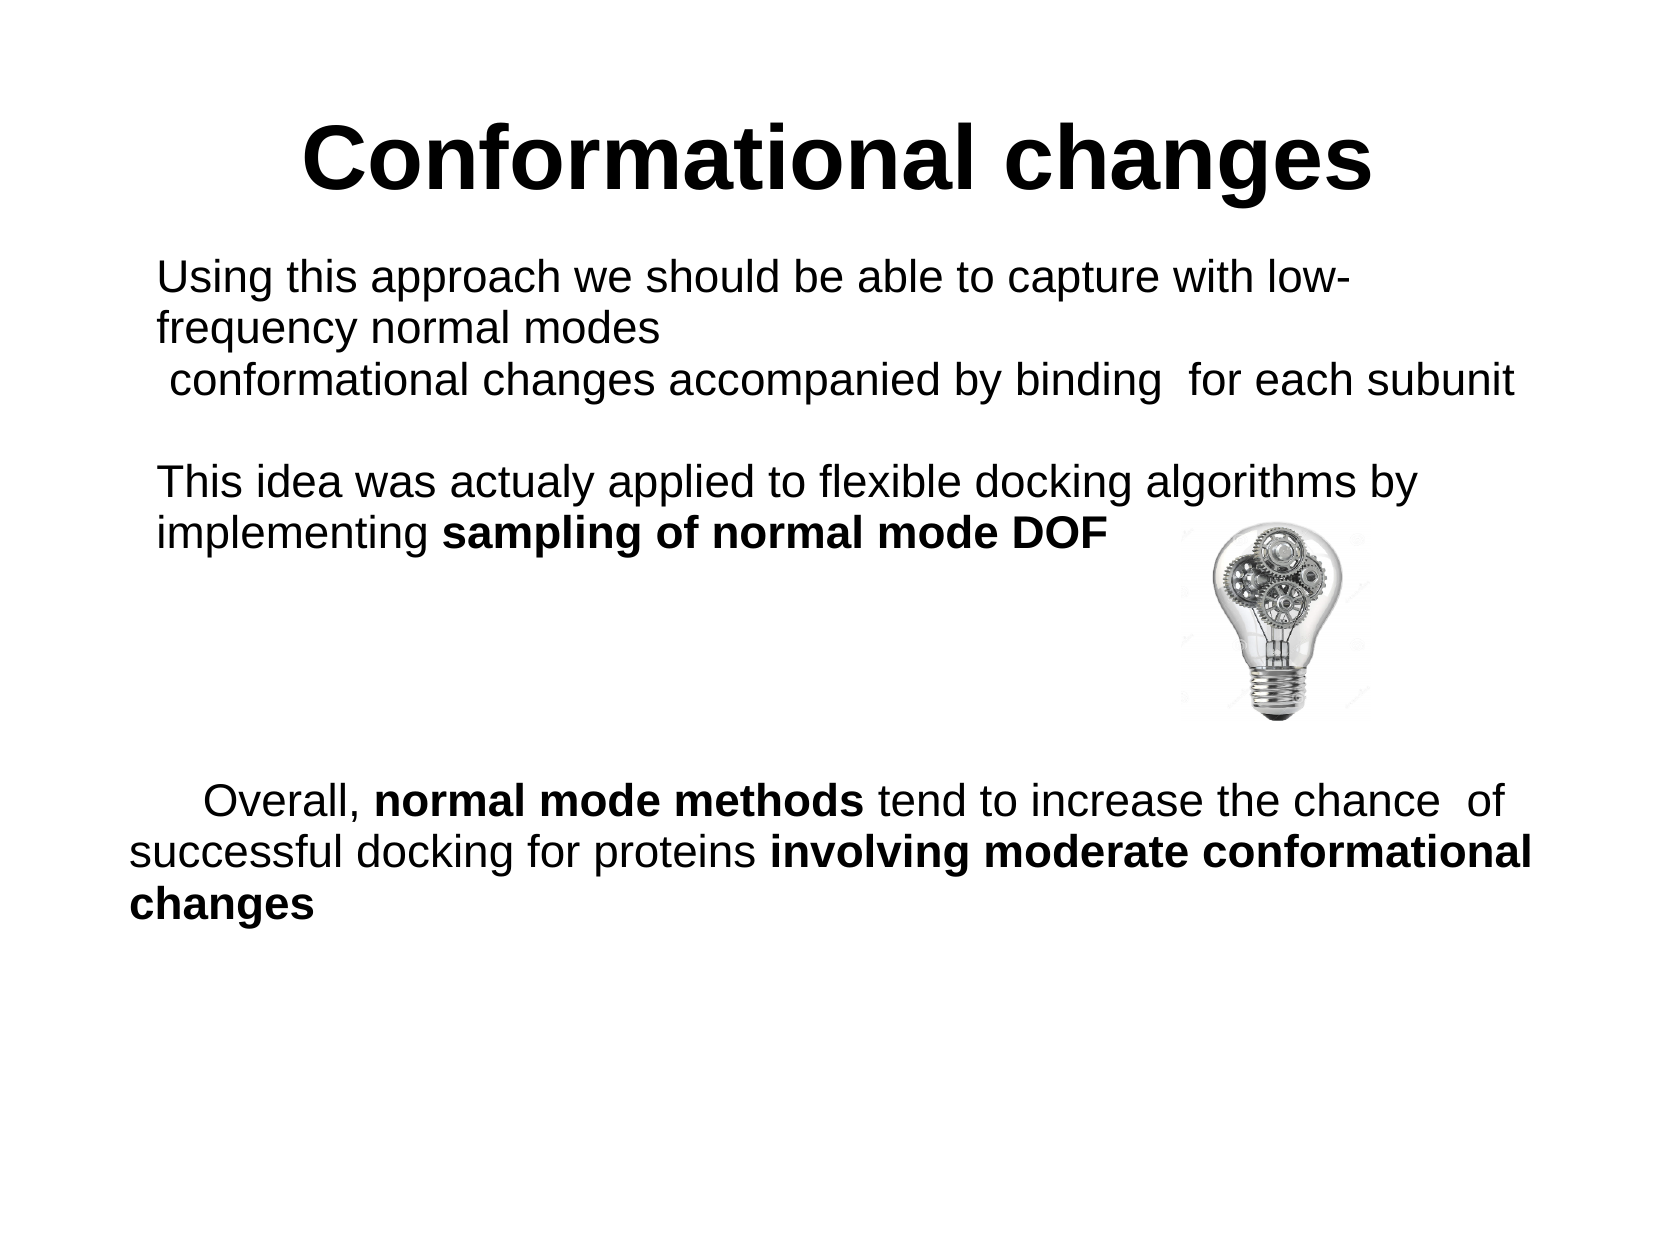

Conformational changes
Using this approach we should be able to capture with low-frequency normal modes
 conformational changes accompanied by binding for each subunit
This idea was actualy applied to flexible docking algorithms by implementing sampling of normal mode DOF
	Overall, normal mode methods tend to increase the chance of
successful docking for proteins involving moderate conformational changes